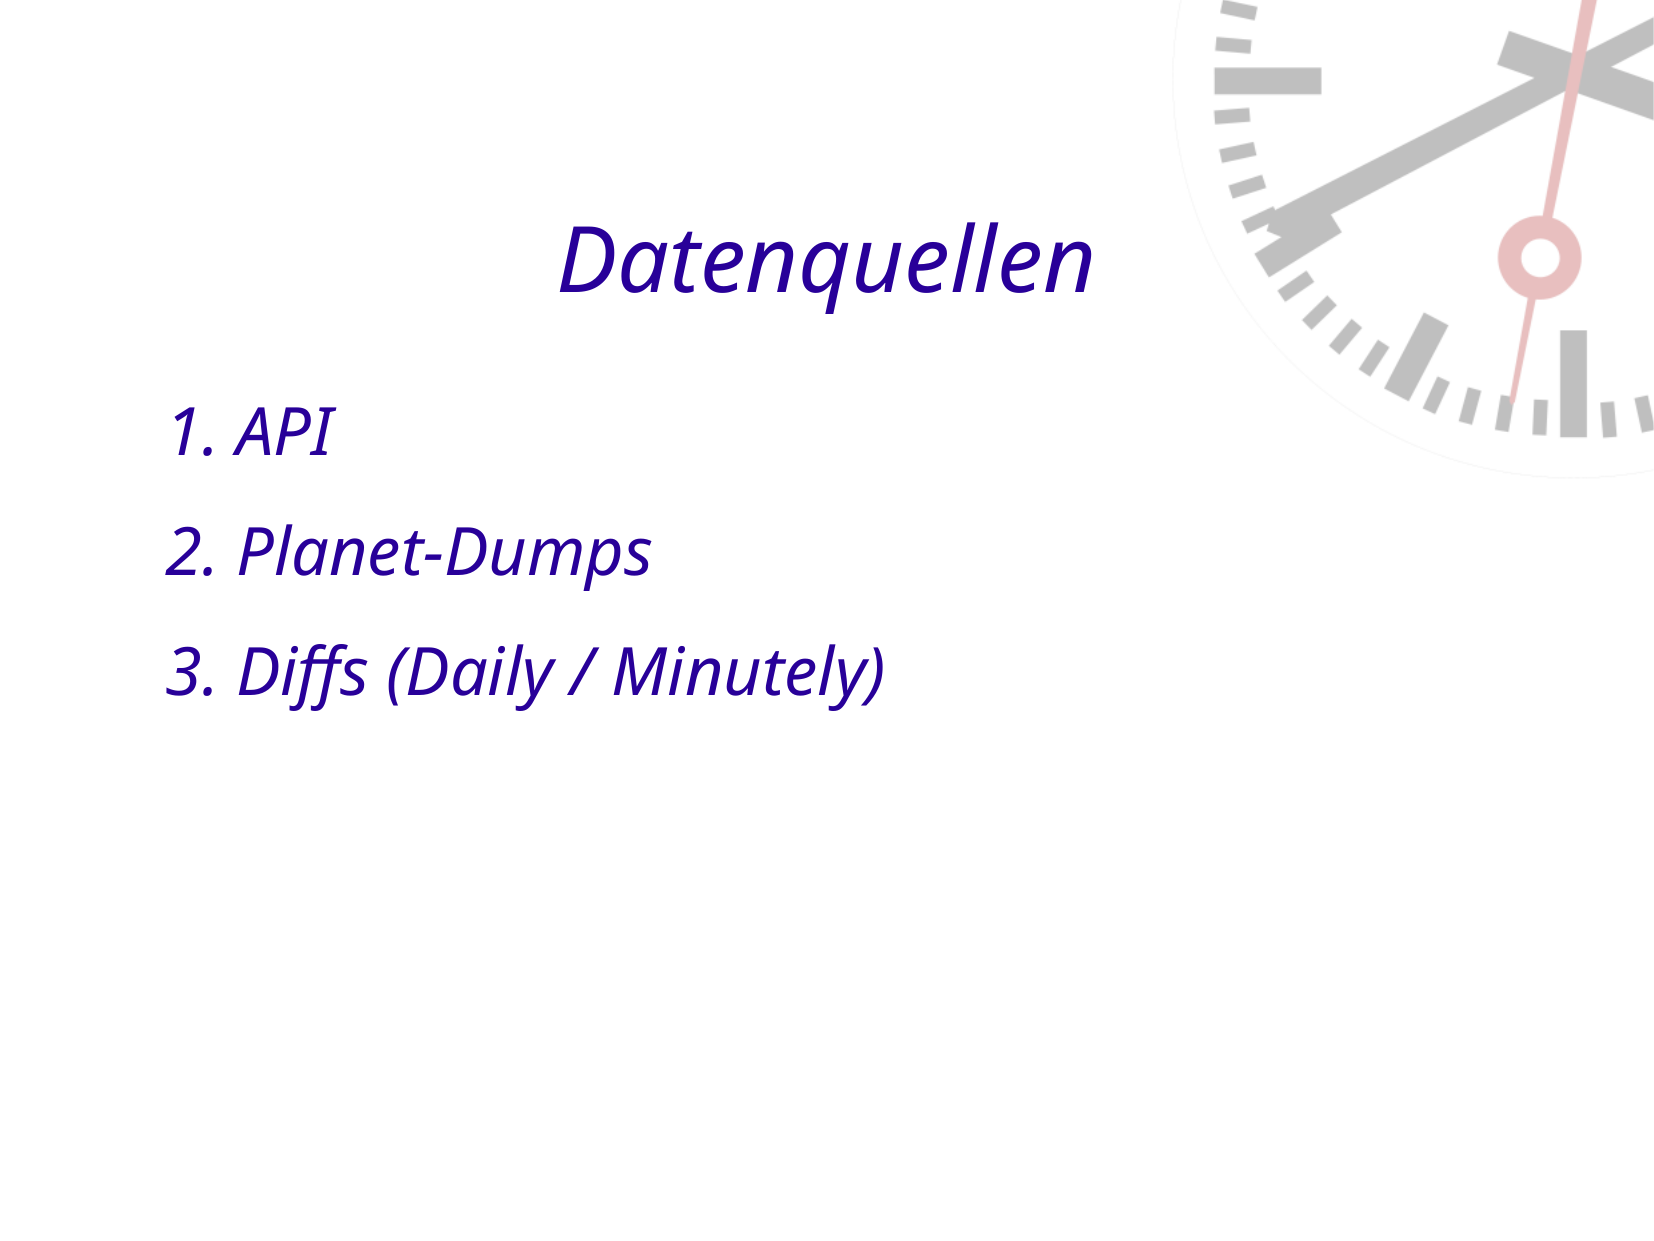

# Datenquellen
API
Planet-Dumps
Diffs (Daily / Minutely)